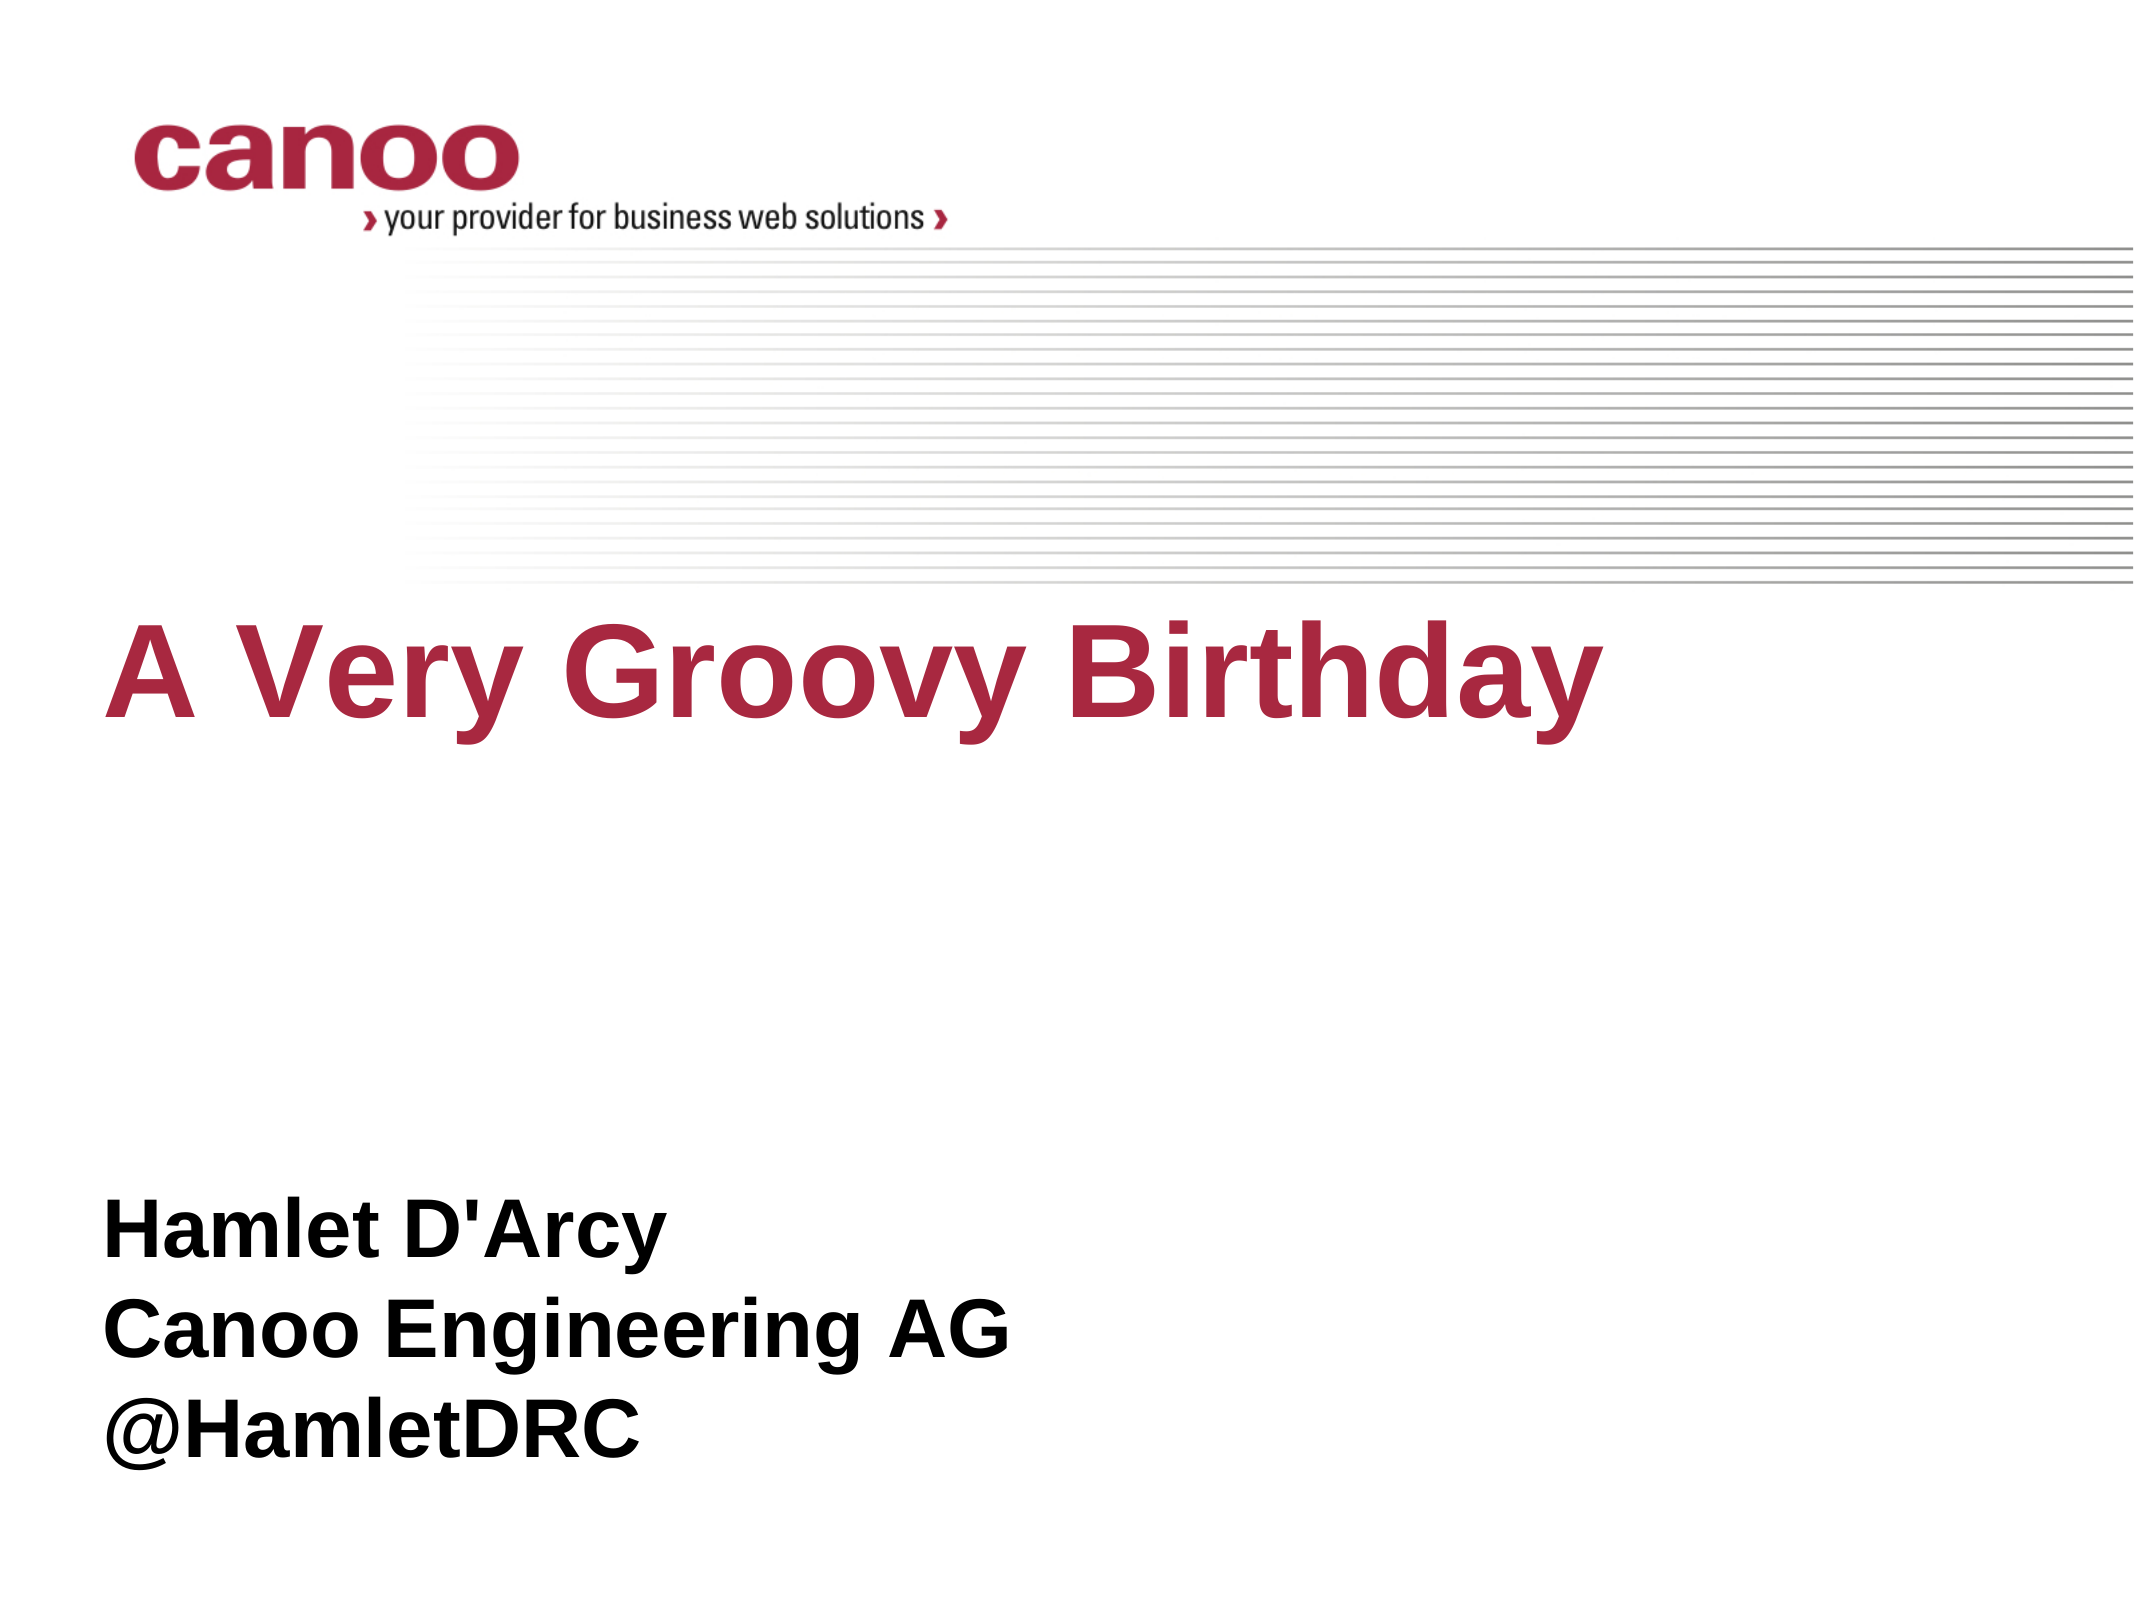

A Very Groovy Birthday
Hamlet D'Arcy
Canoo Engineering AG
@HamletDRC